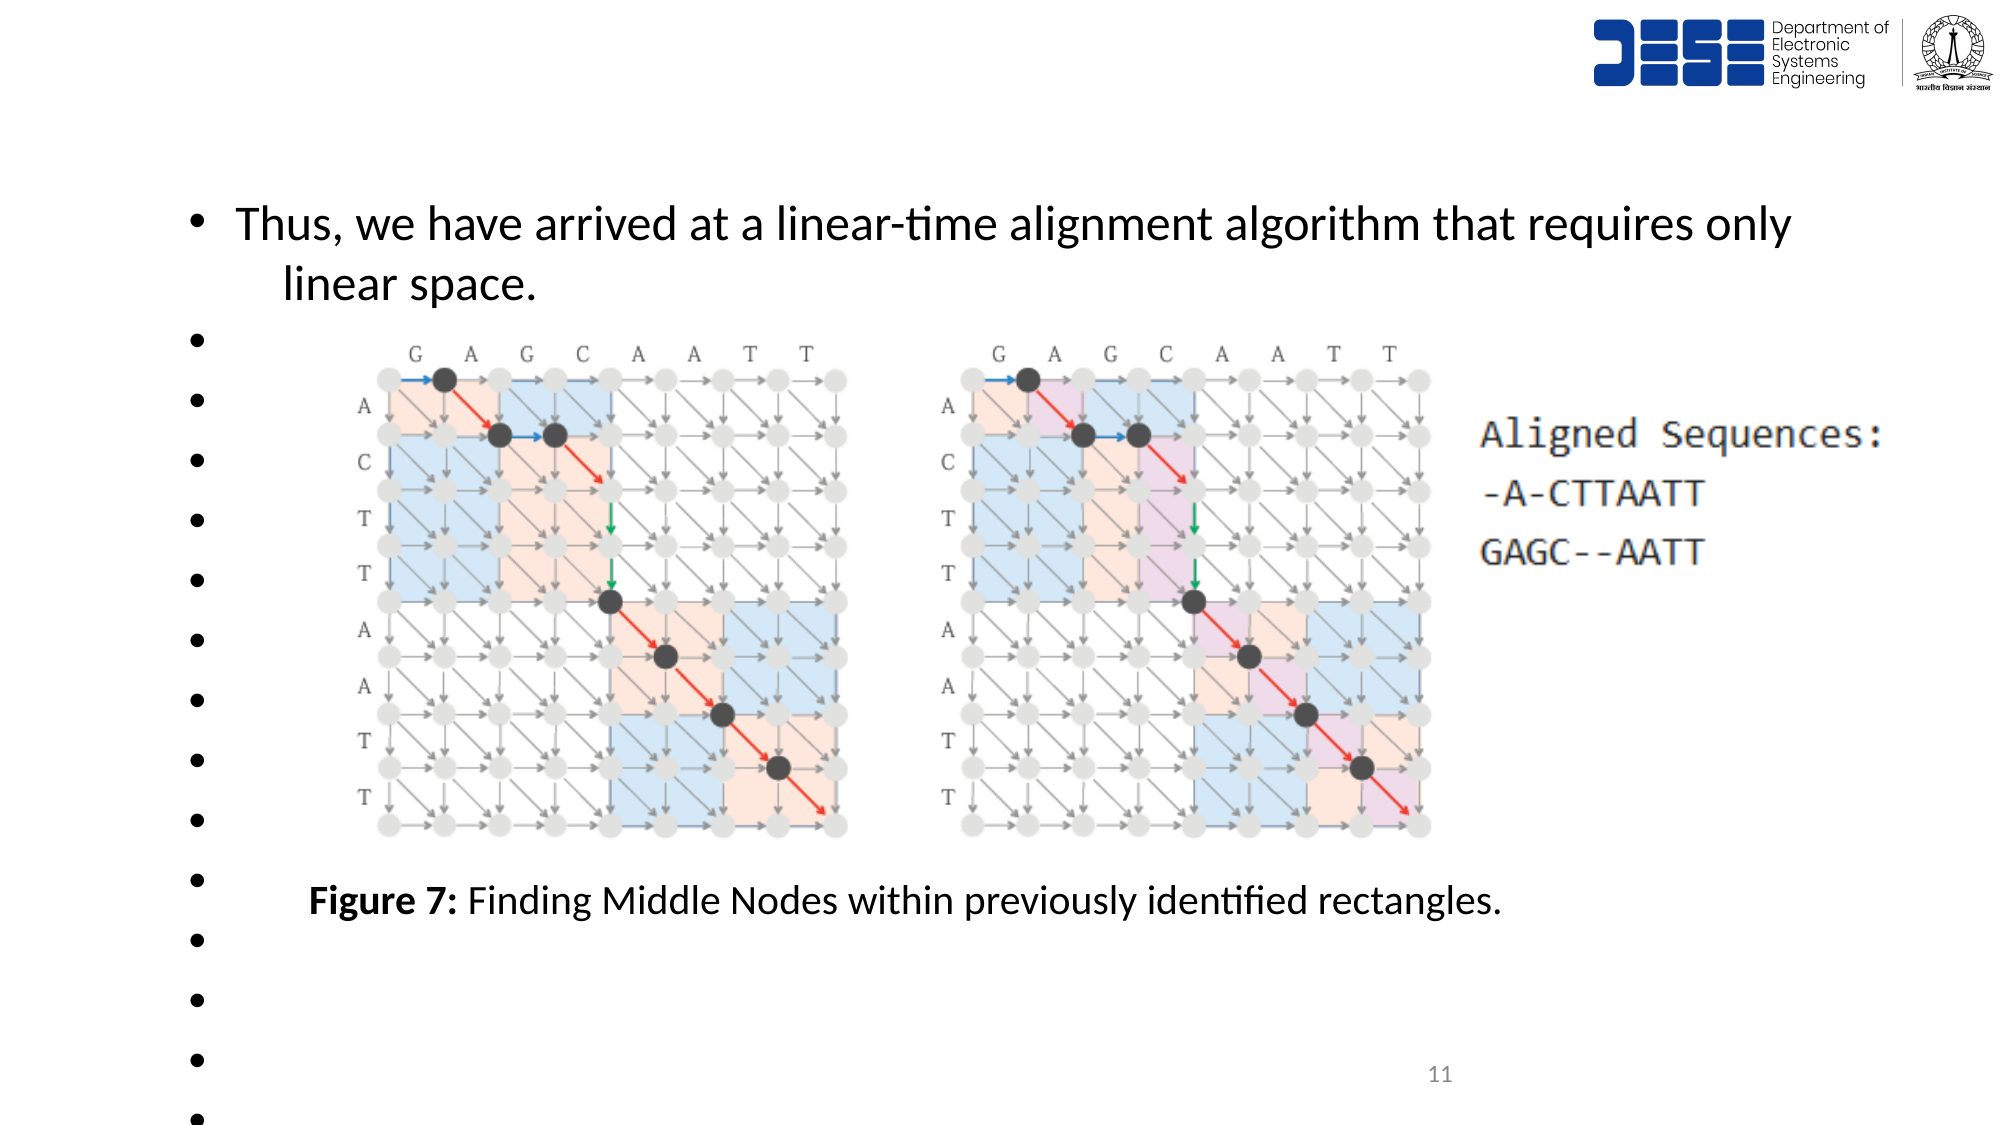

Thus, we have arrived at a linear-time alignment algorithm that requires only linear space.
Figure 7: Finding Middle Nodes within previously identified rectangles.
10